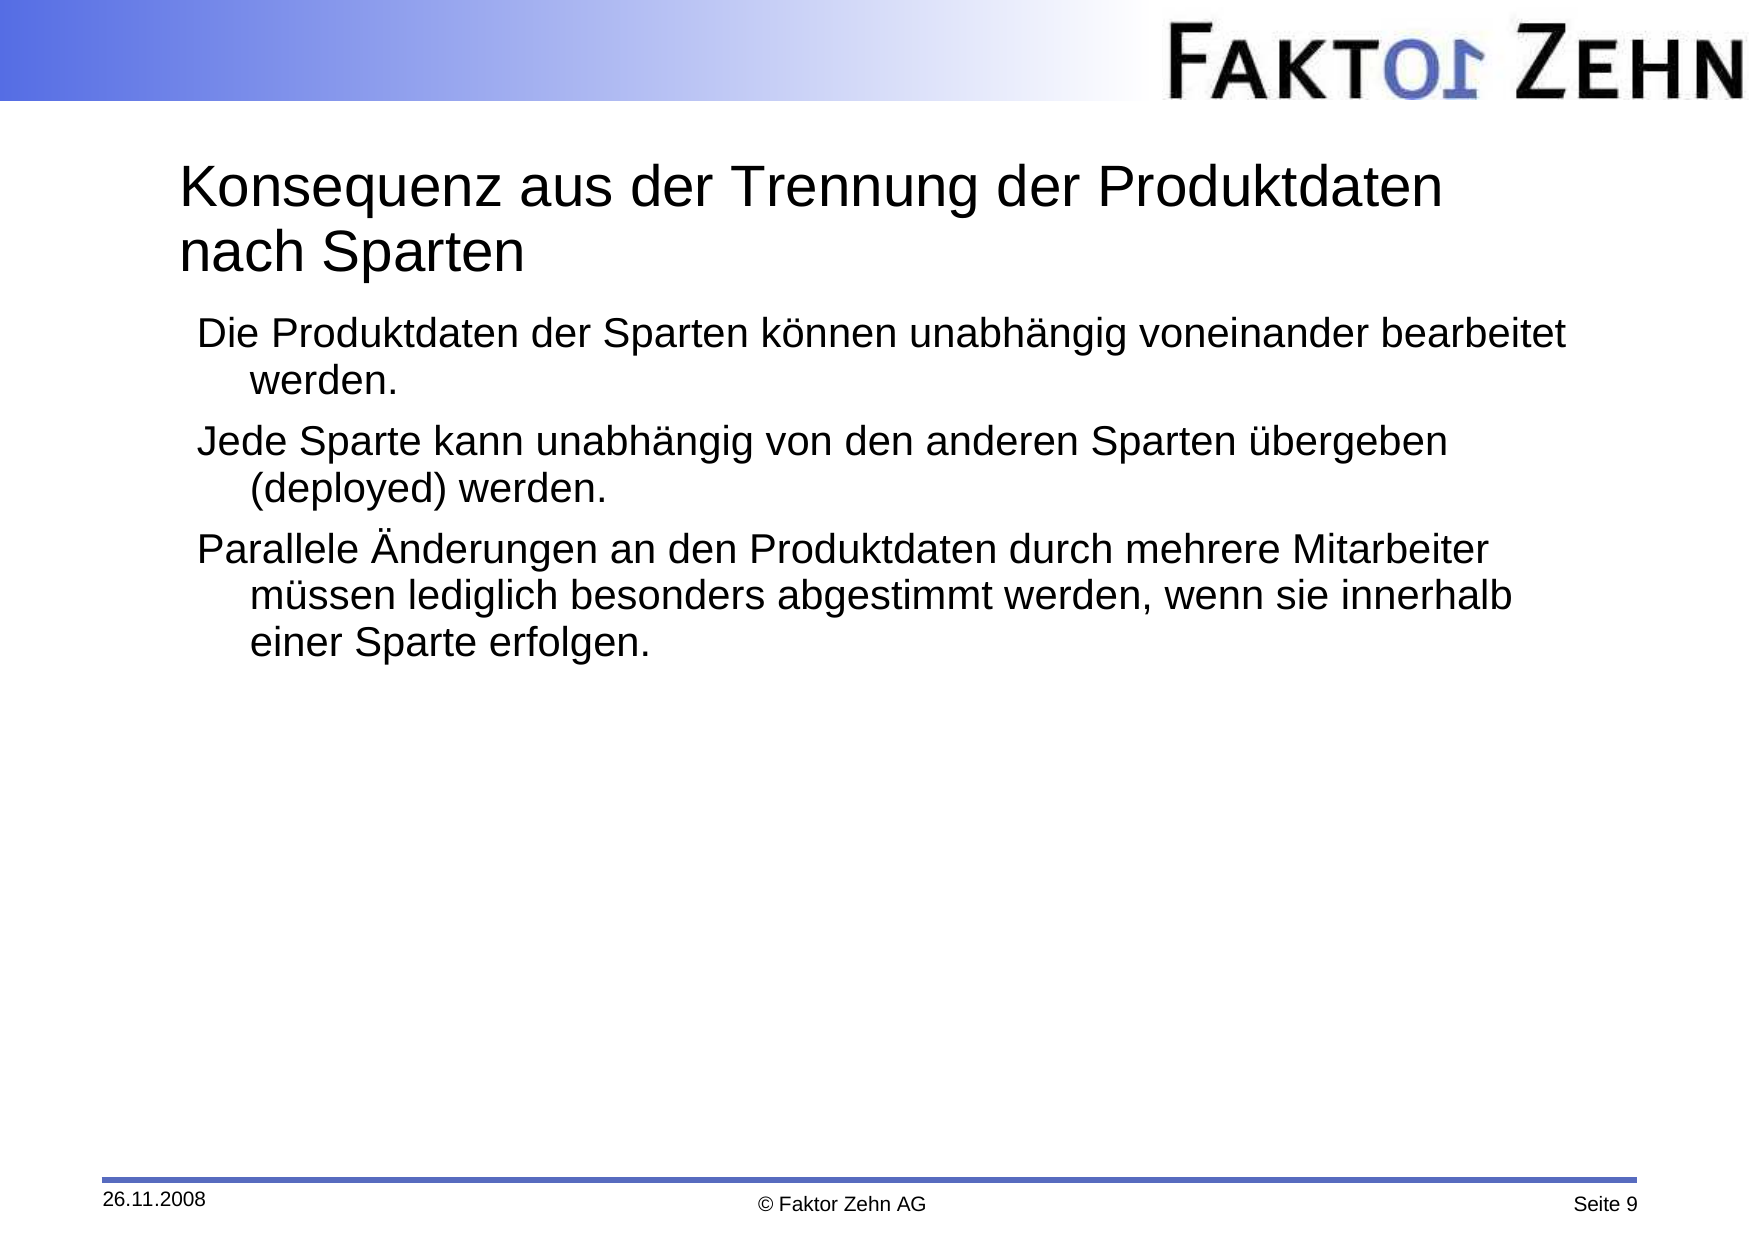

# Konsequenz aus der Trennung der Produktdaten nach Sparten
Die Produktdaten der Sparten können unabhängig voneinander bearbeitet werden.
Jede Sparte kann unabhängig von den anderen Sparten übergeben (deployed) werden.
Parallele Änderungen an den Produktdaten durch mehrere Mitarbeiter müssen lediglich besonders abgestimmt werden, wenn sie innerhalb einer Sparte erfolgen.